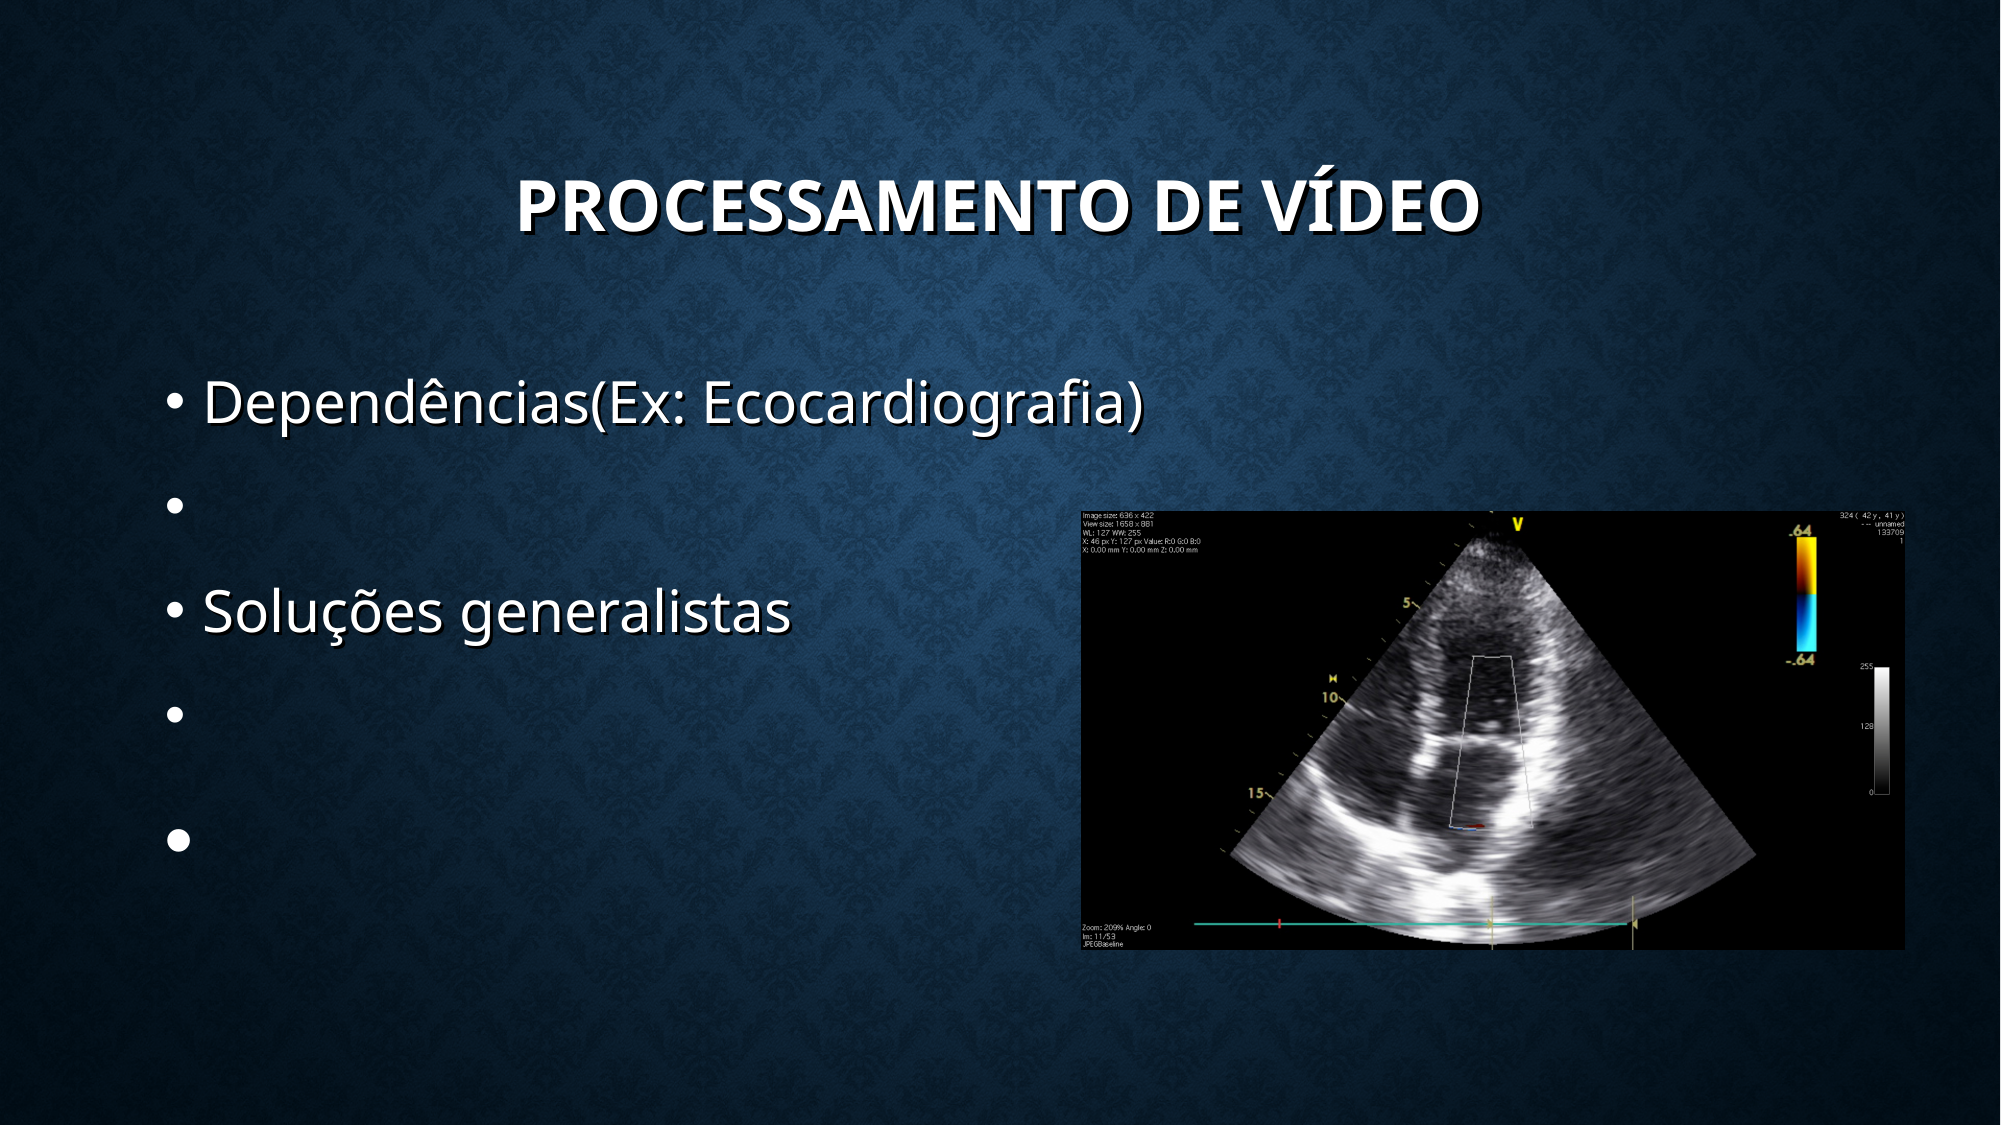

# Processamento de vídeo
Dependências(Ex: Ecocardiografia)
Soluções generalistas